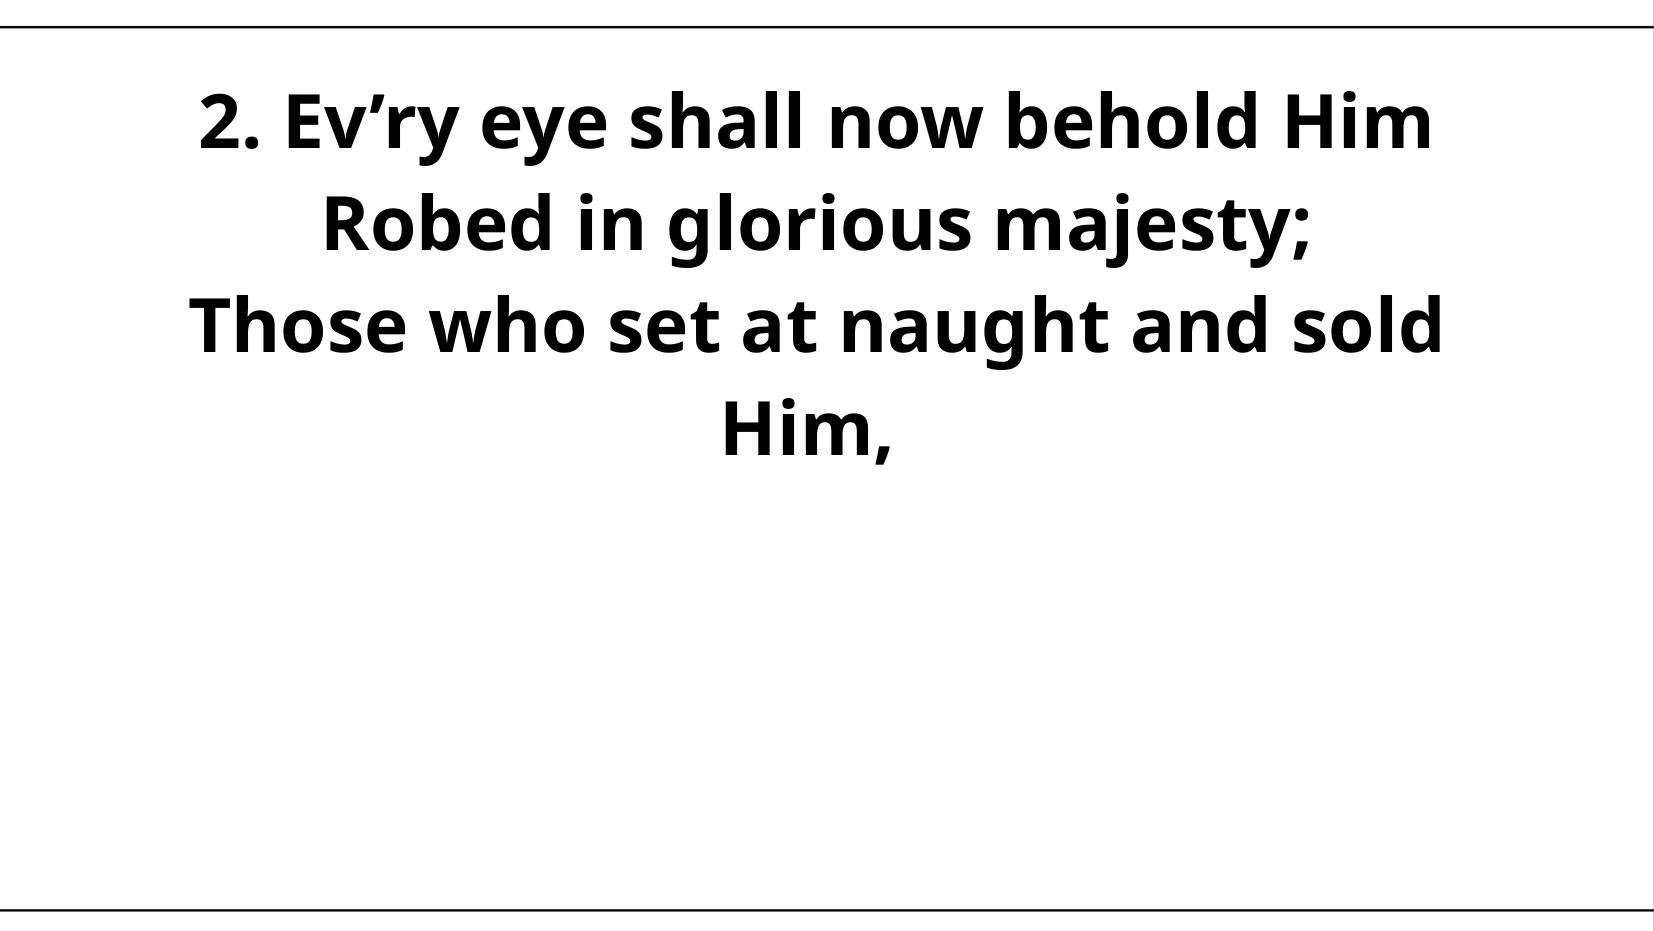

2. Ev’ry eye shall now behold Him
Robed in glorious majesty;
Those who set at naught and sold Him,